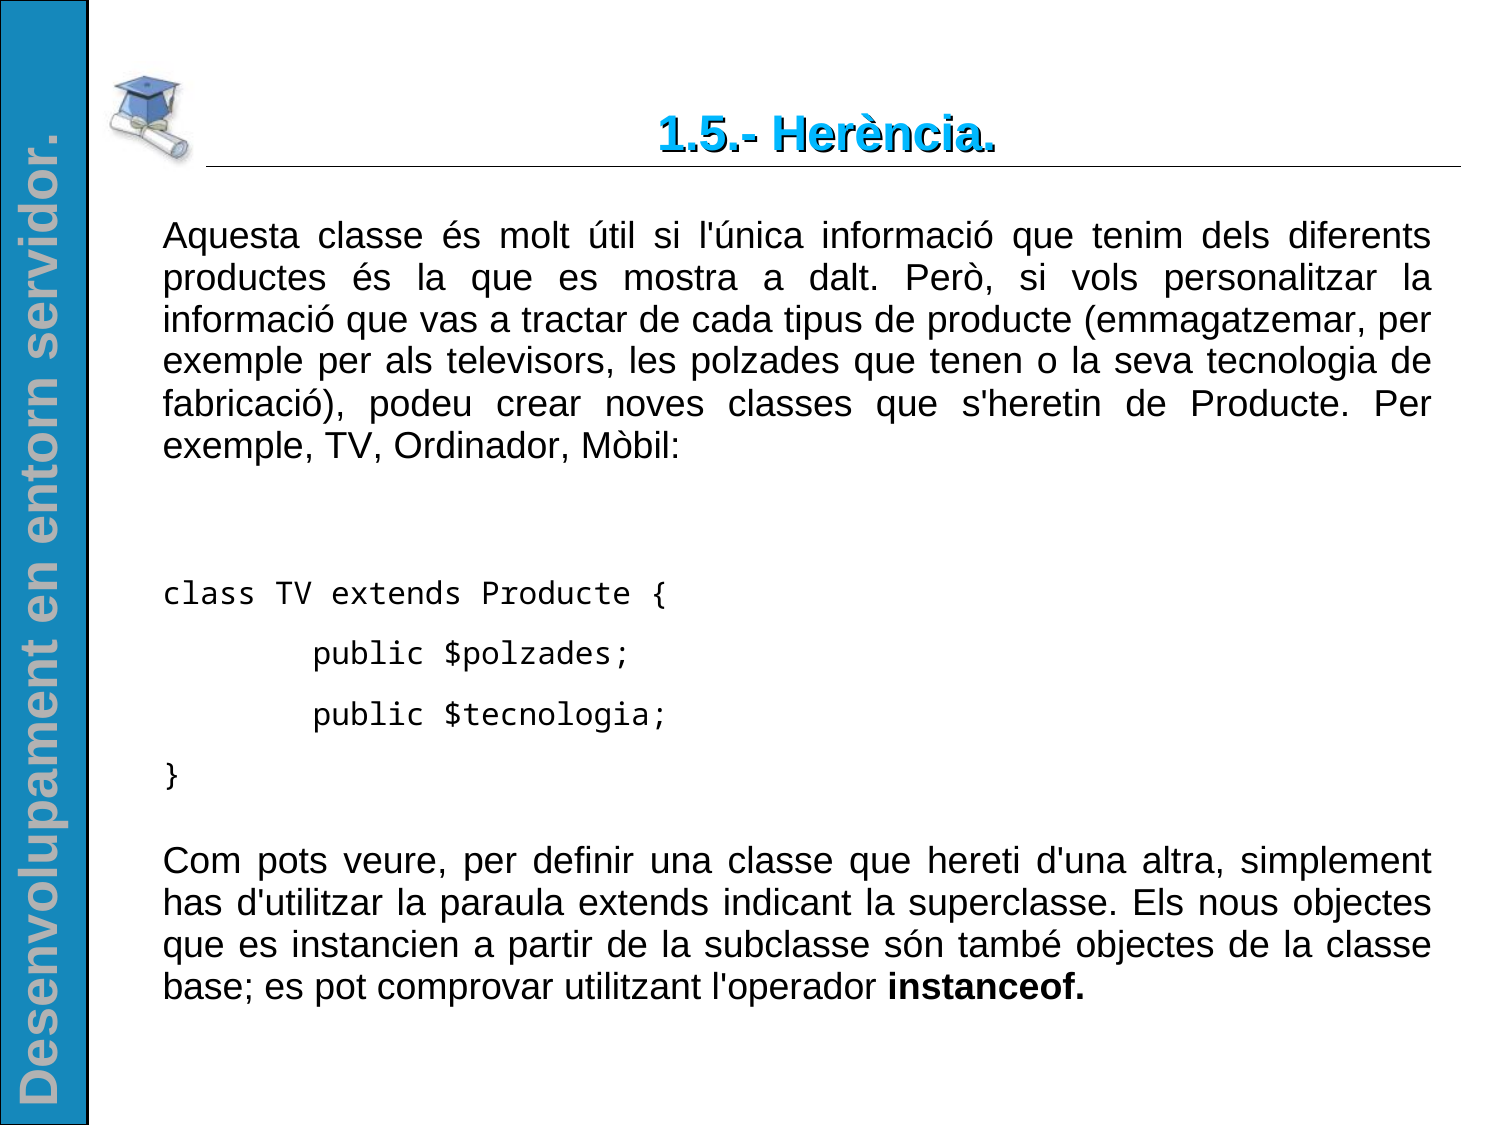

# 1.5.- Herència.
Aquesta classe és molt útil si l'única informació que tenim dels diferents productes és la que es mostra a dalt. Però, si vols personalitzar la informació que vas a tractar de cada tipus de producte (emmagatzemar, per exemple per als televisors, les polzades que tenen o la seva tecnologia de fabricació), podeu crear noves classes que s'heretin de Producte. Per exemple, TV, Ordinador, Mòbil:
class TV extends Producte {
	public $polzades;
	public $tecnologia;
}
Com pots veure, per definir una classe que hereti d'una altra, simplement has d'utilitzar la paraula extends indicant la superclasse. Els nous objectes que es instancien a partir de la subclasse són també objectes de la classe base; es pot comprovar utilitzant l'operador instanceof.